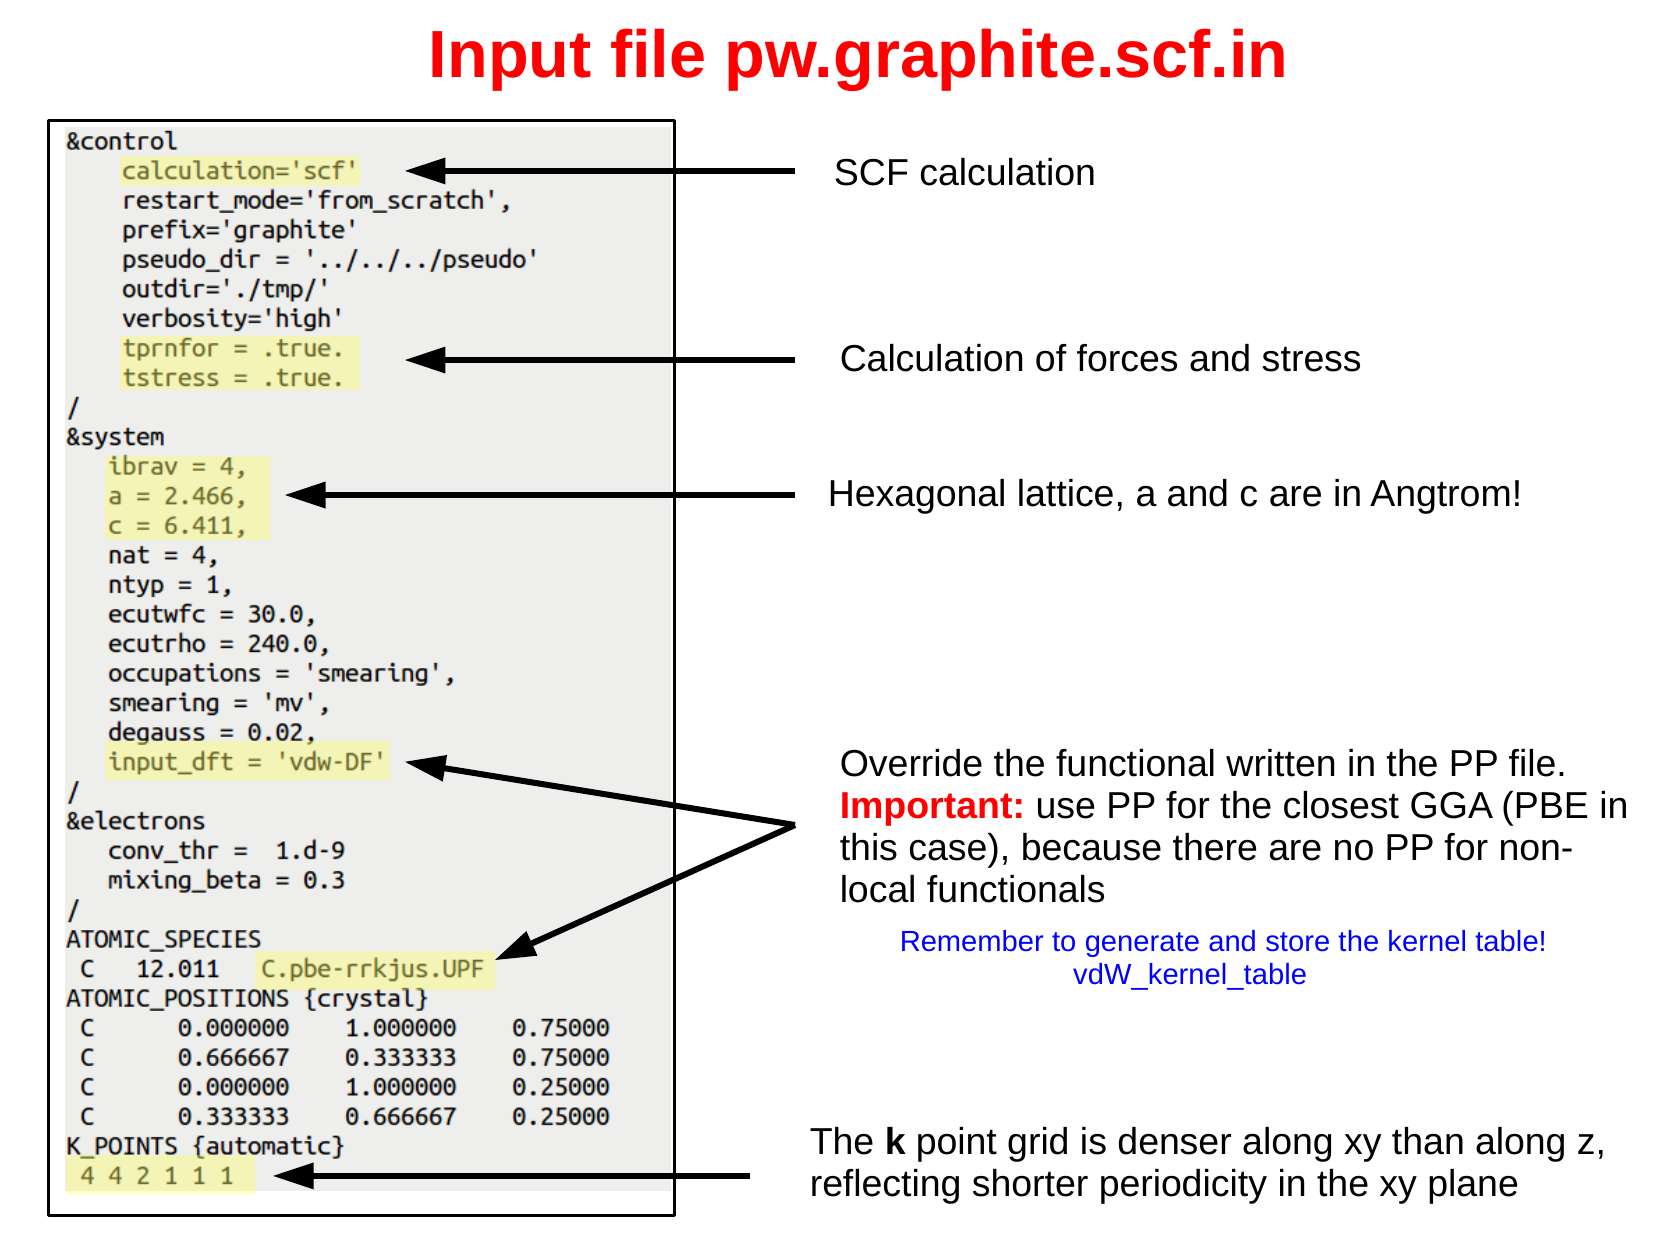

# Input file pw.graphite.scf.in
SCF calculation
Calculation of forces and stress
Hexagonal lattice, a and c are in Angtrom!
Override the functional written in the PP file.
Important: use PP for the closest GGA (PBE in
this case), because there are no PP for non-
local functionals
Remember to generate and store the kernel table!
 vdW_kernel_table
The k point grid is denser along xy than along z,
reflecting shorter periodicity in the xy plane